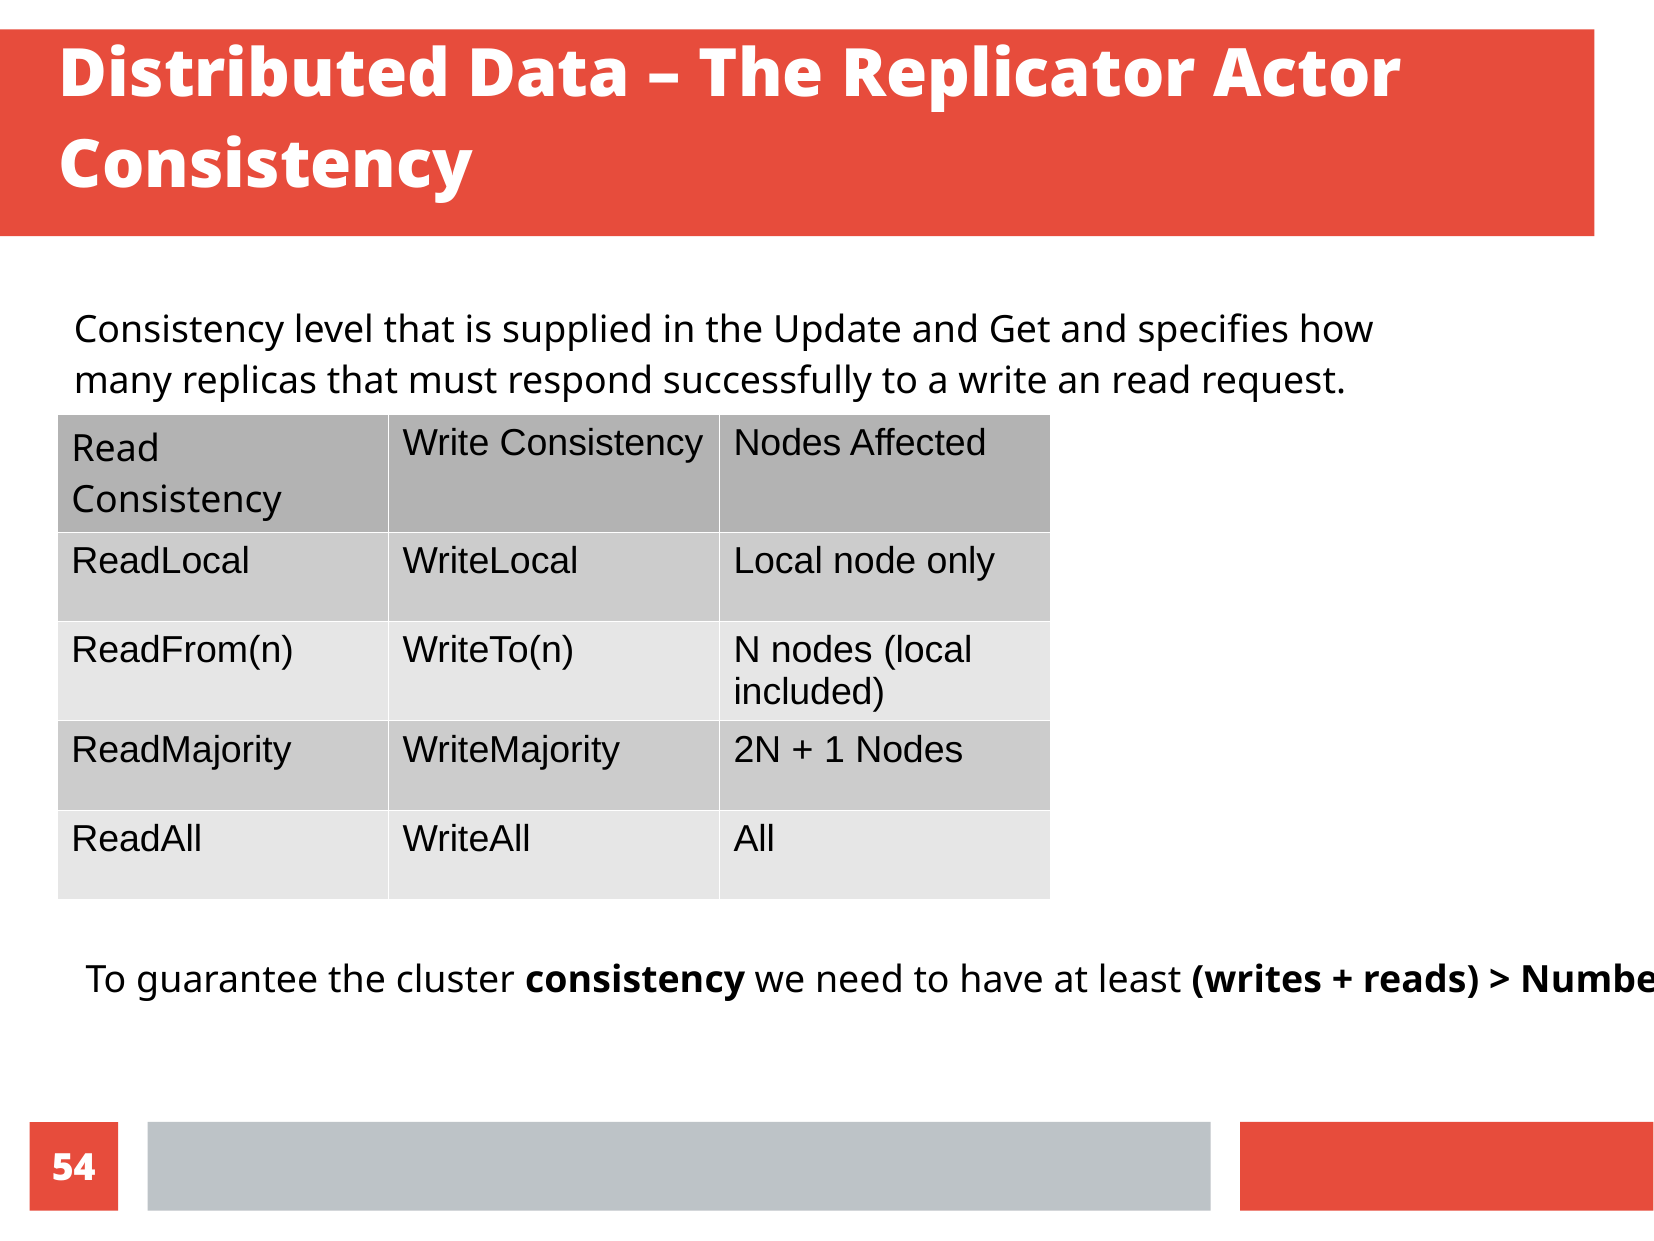

# Distributed Data – The Replicator Actor Consistency
Consistency level that is supplied in the Update and Get and specifies how many replicas that must respond successfully to a write an read request.
| Read Consistency | Write Consistency | Nodes Affected |
| --- | --- | --- |
| ReadLocal | WriteLocal | Local node only |
| ReadFrom(n) | WriteTo(n) | N nodes (local included) |
| ReadMajority | WriteMajority | 2N + 1 Nodes |
| ReadAll | WriteAll | All |
To guarantee the cluster consistency we need to have at least (writes + reads) > Number of nodes.
54